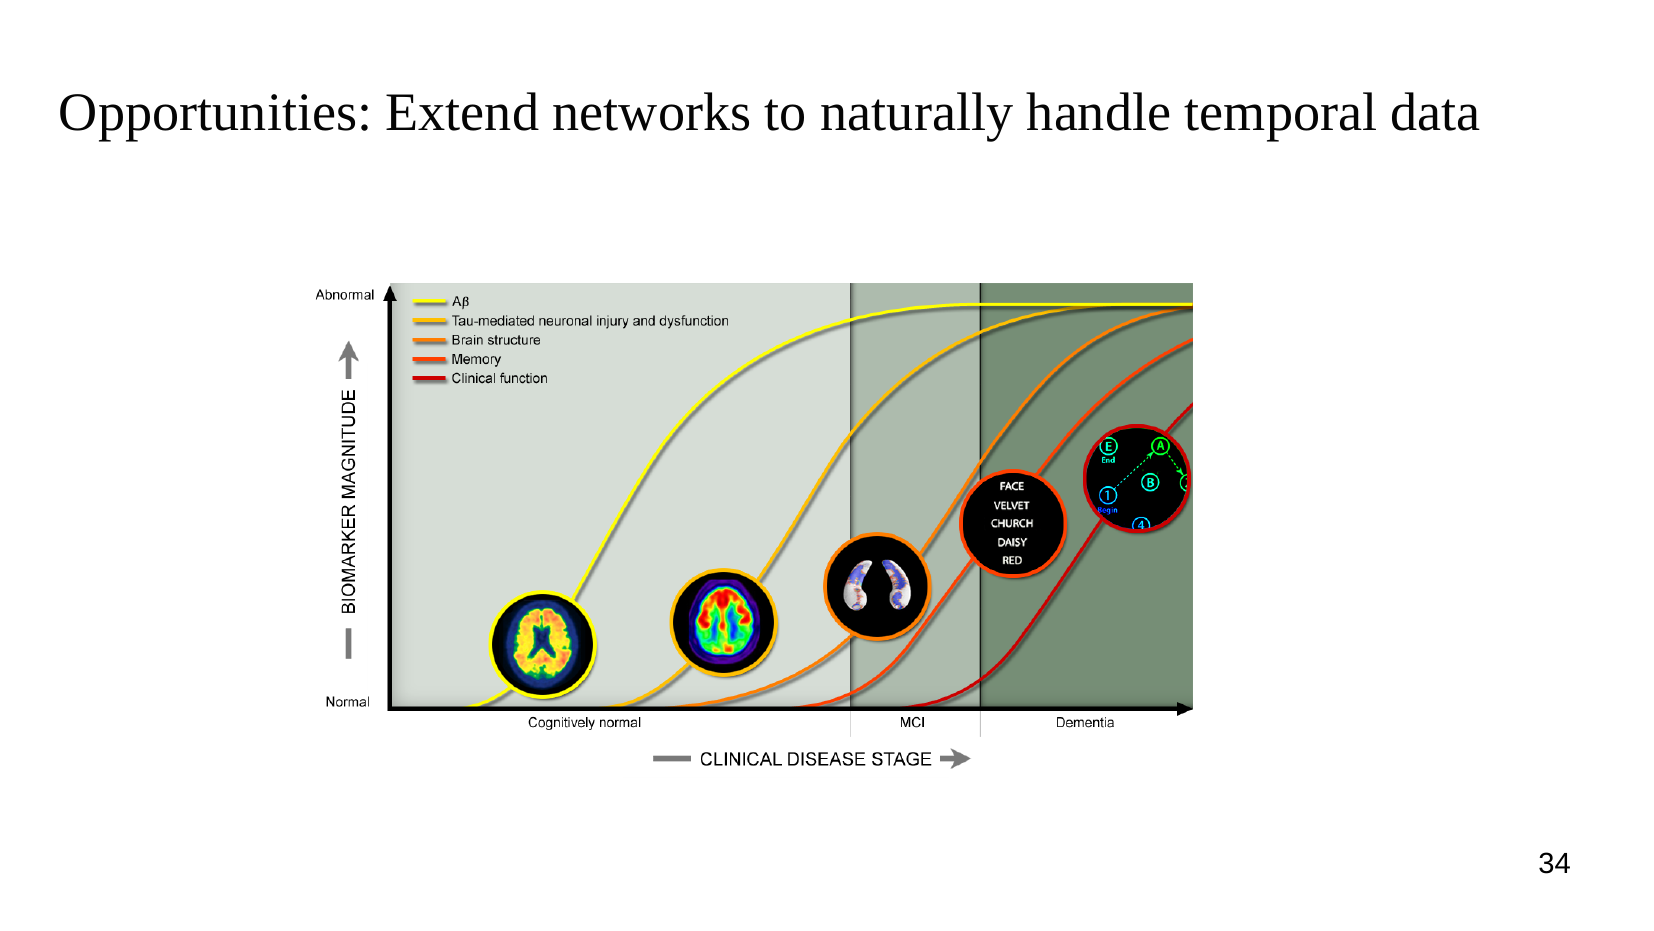

# Opportunities: Extend networks to naturally handle temporal data
34